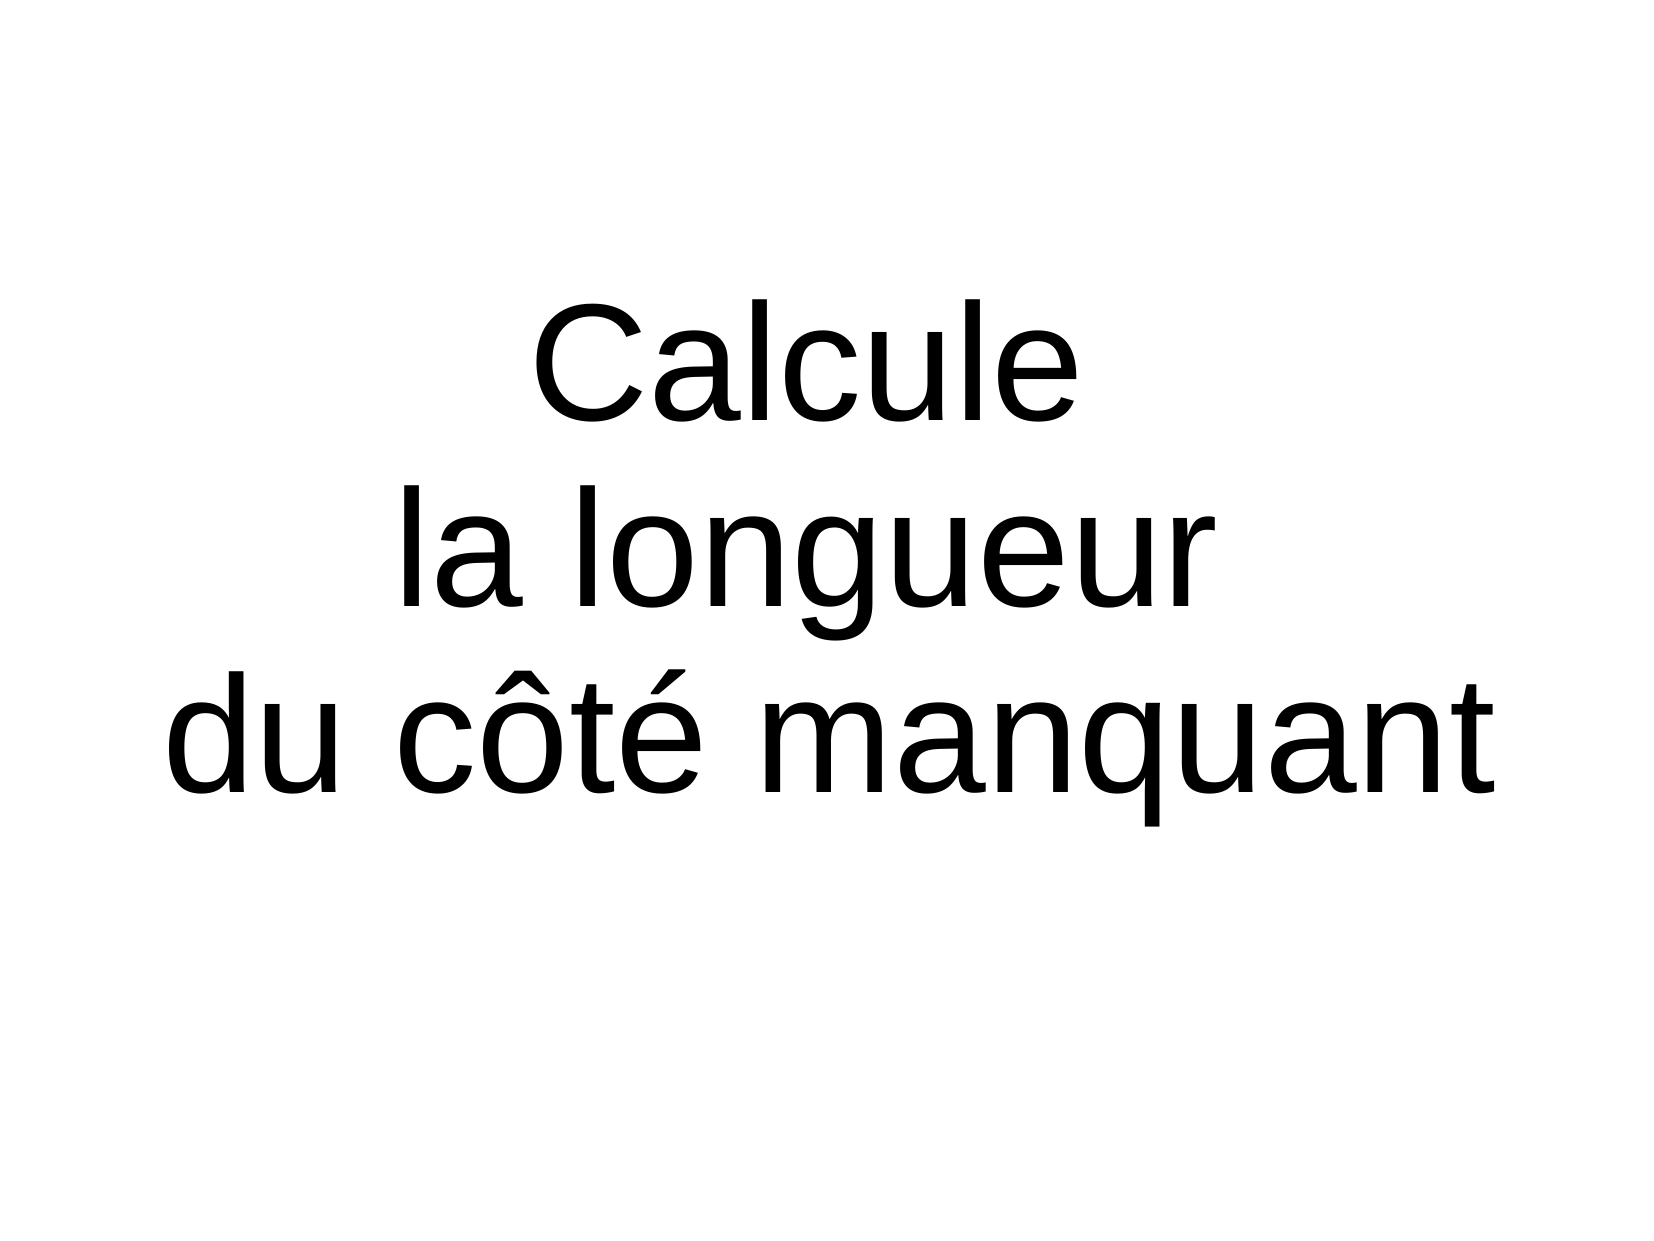

# Calcule la longueur du côté manquant